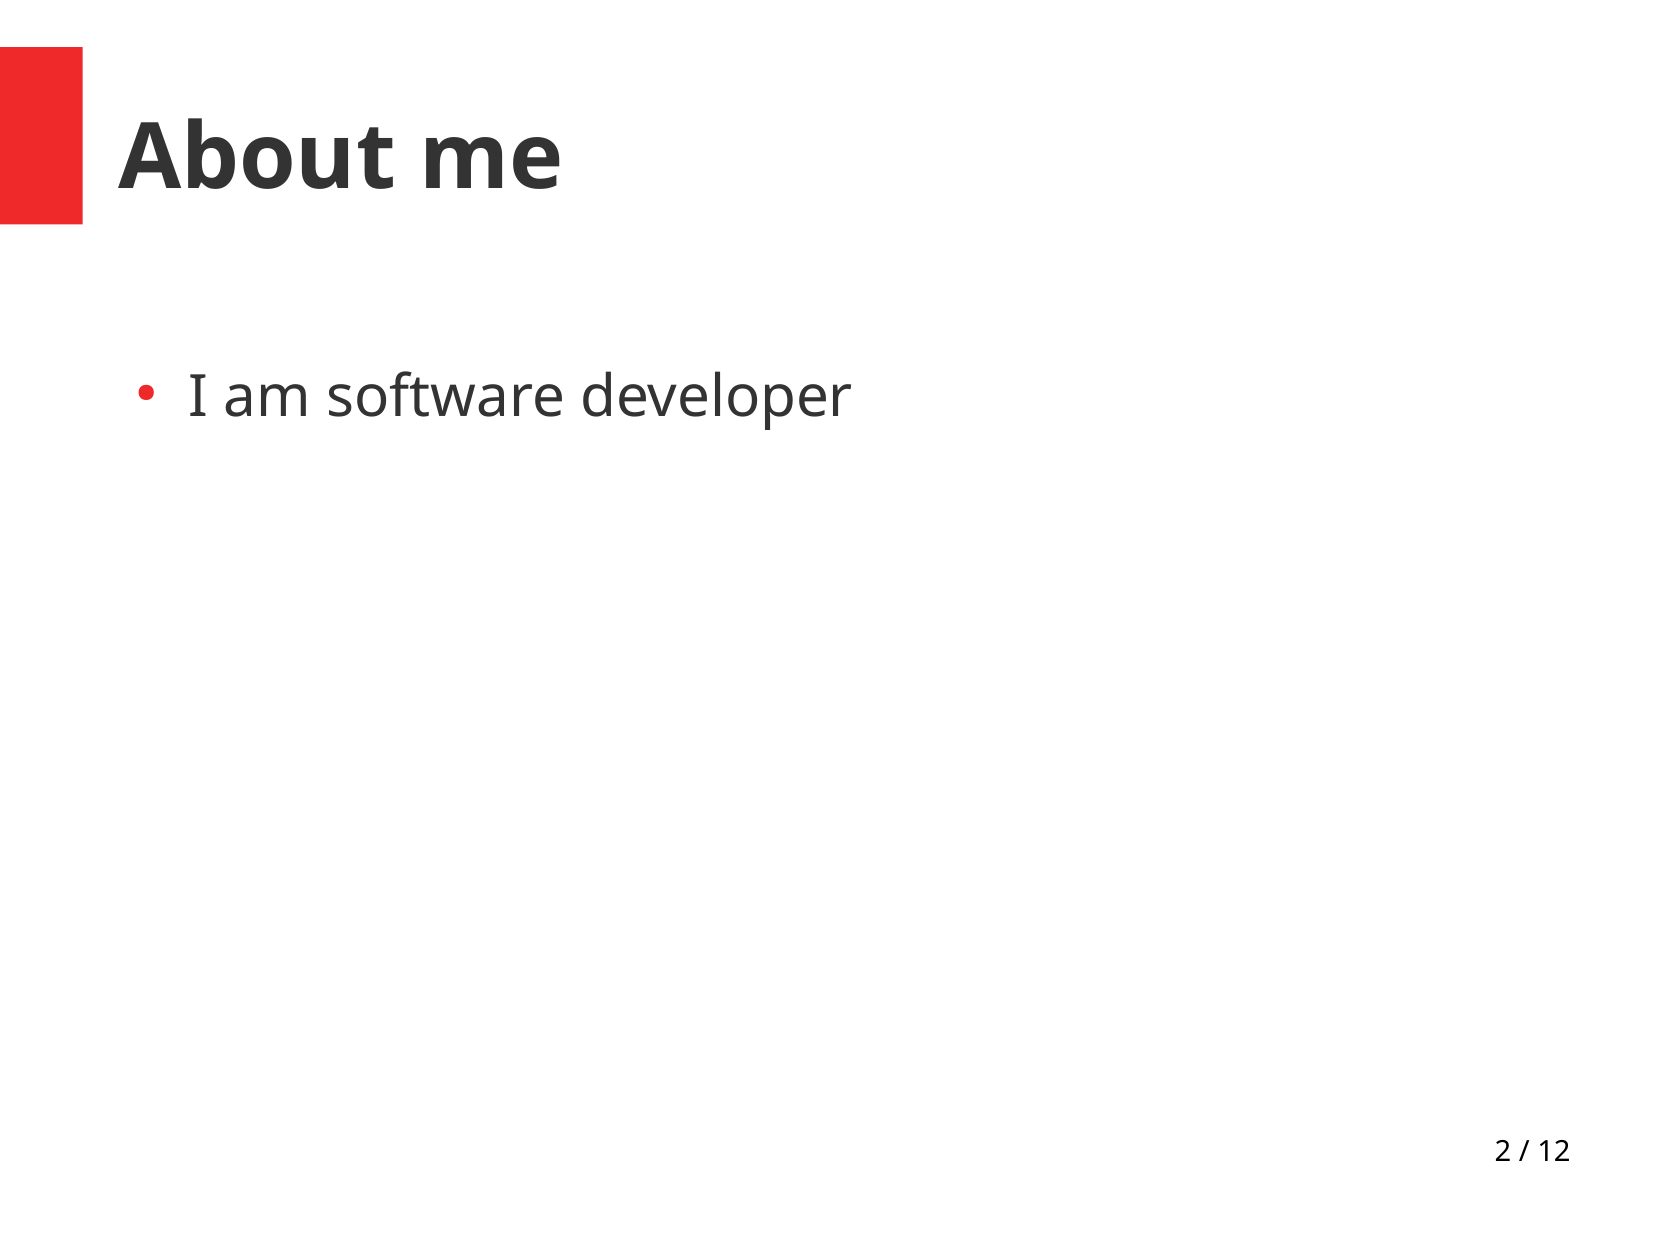

# About me
I am software developer
2